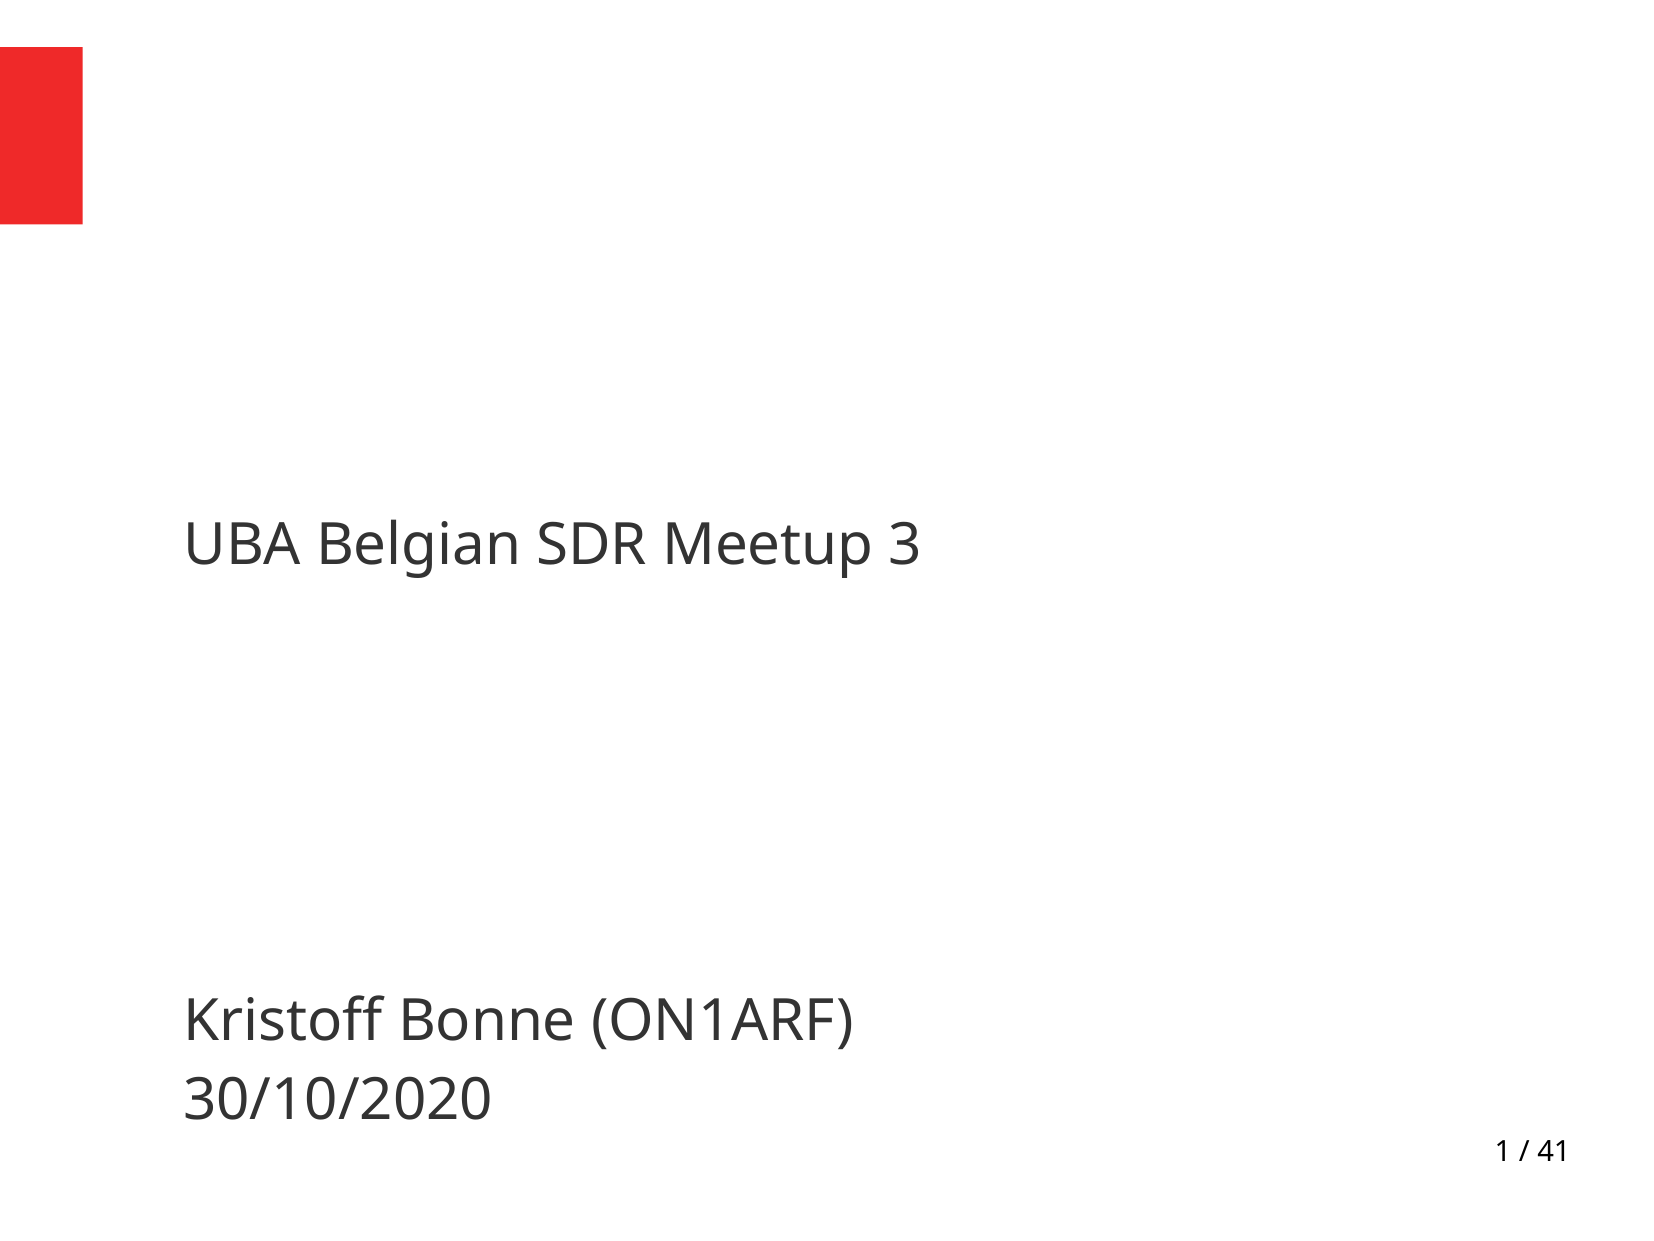

# UBA Belgian SDR Meetup 3 Kristoff Bonne (ON1ARF) 30/10/2020
1